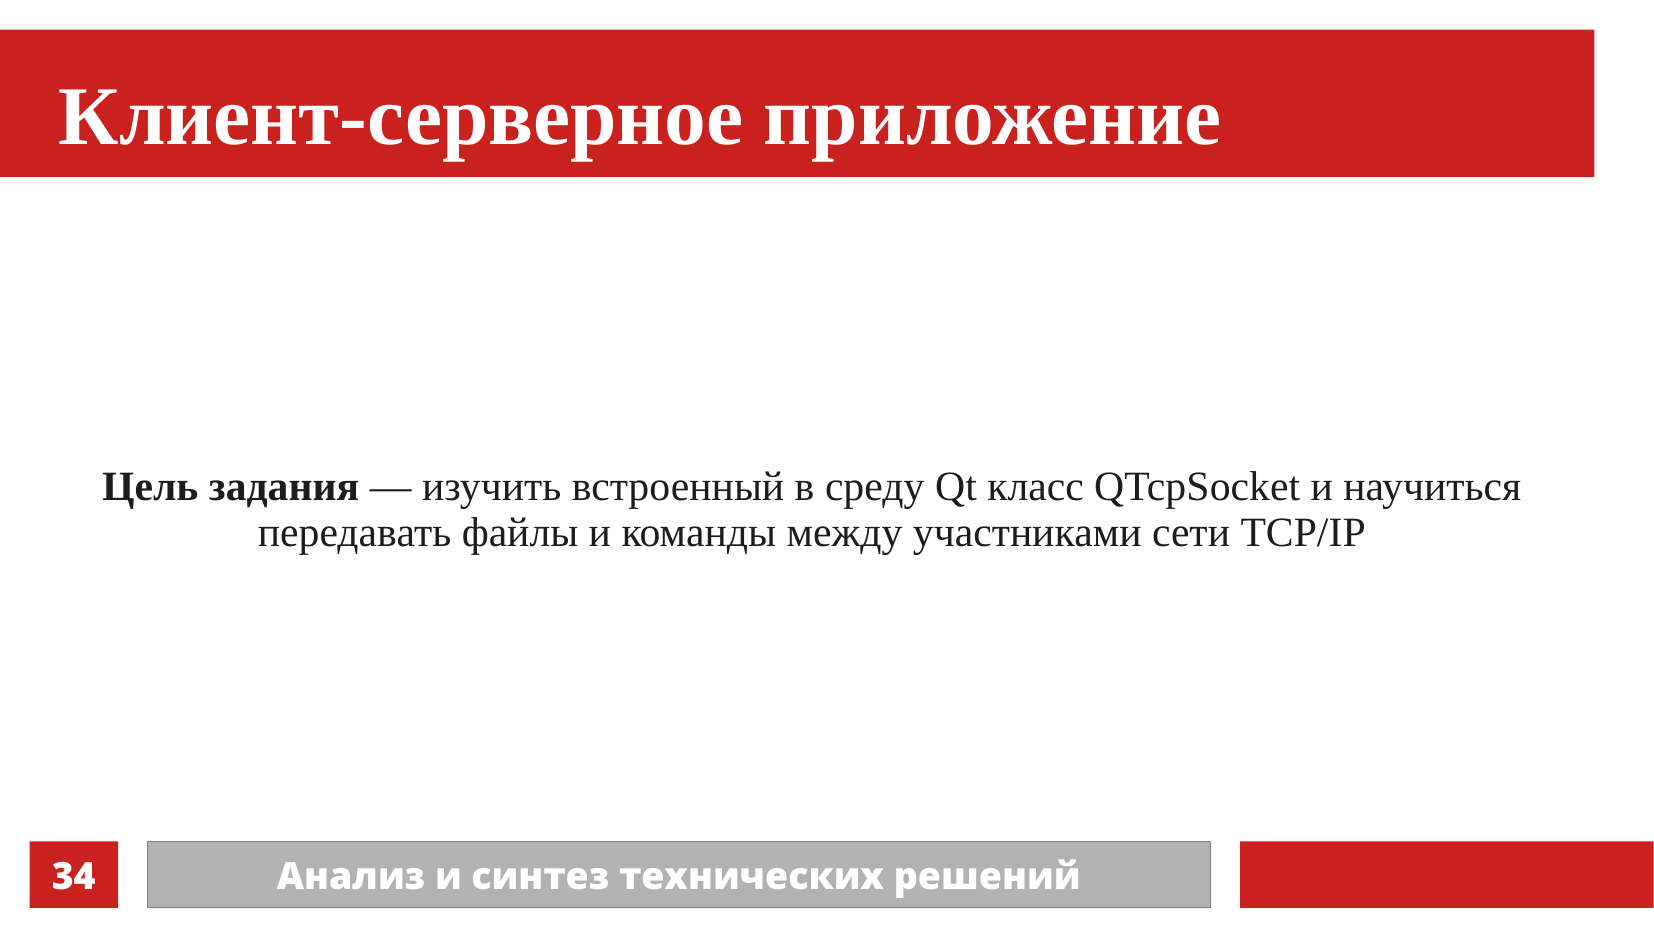

# Клиент-серверное приложение
Цель задания — изучить встроенный в среду Qt класс QTcpSocket и научиться передавать файлы и команды между участниками сети TCP/IP
34
Анализ и синтез технических решений